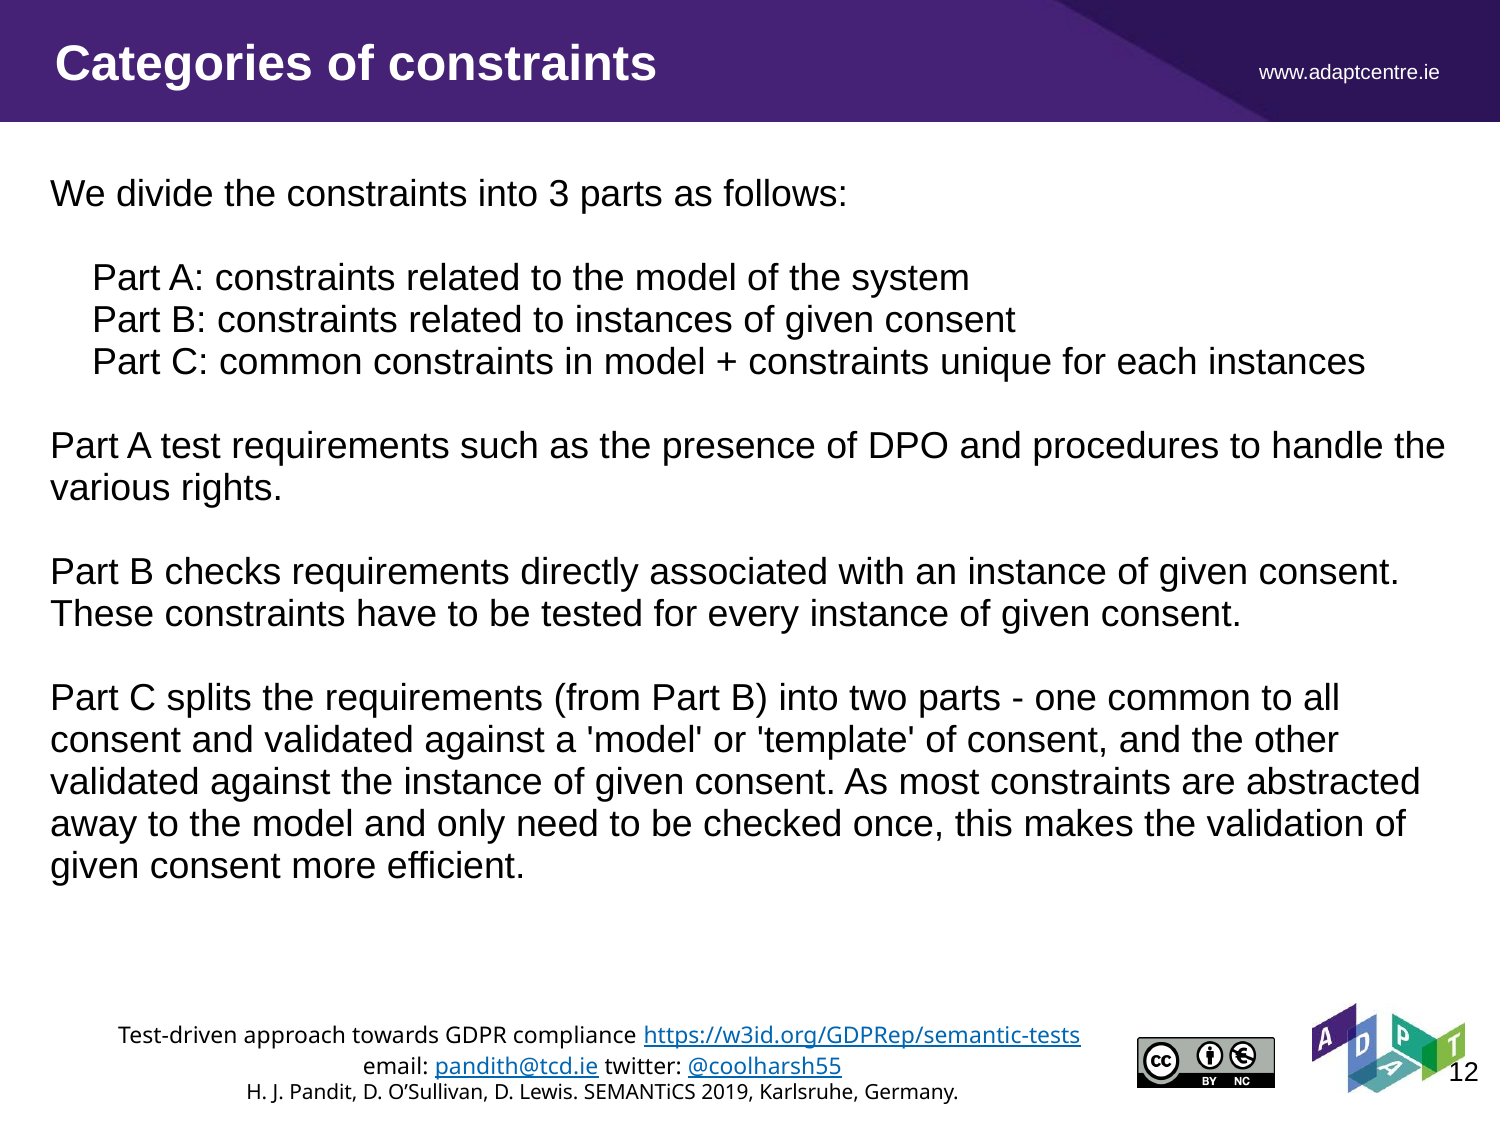

# Categories of constraints
We divide the constraints into 3 parts as follows:
 Part A: constraints related to the model of the system
 Part B: constraints related to instances of given consent
 Part C: common constraints in model + constraints unique for each instances
Part A test requirements such as the presence of DPO and procedures to handle the various rights.
Part B checks requirements directly associated with an instance of given consent. These constraints have to be tested for every instance of given consent.
Part C splits the requirements (from Part B) into two parts - one common to all consent and validated against a 'model' or 'template' of consent, and the other validated against the instance of given consent. As most constraints are abstracted away to the model and only need to be checked once, this makes the validation of given consent more efficient.